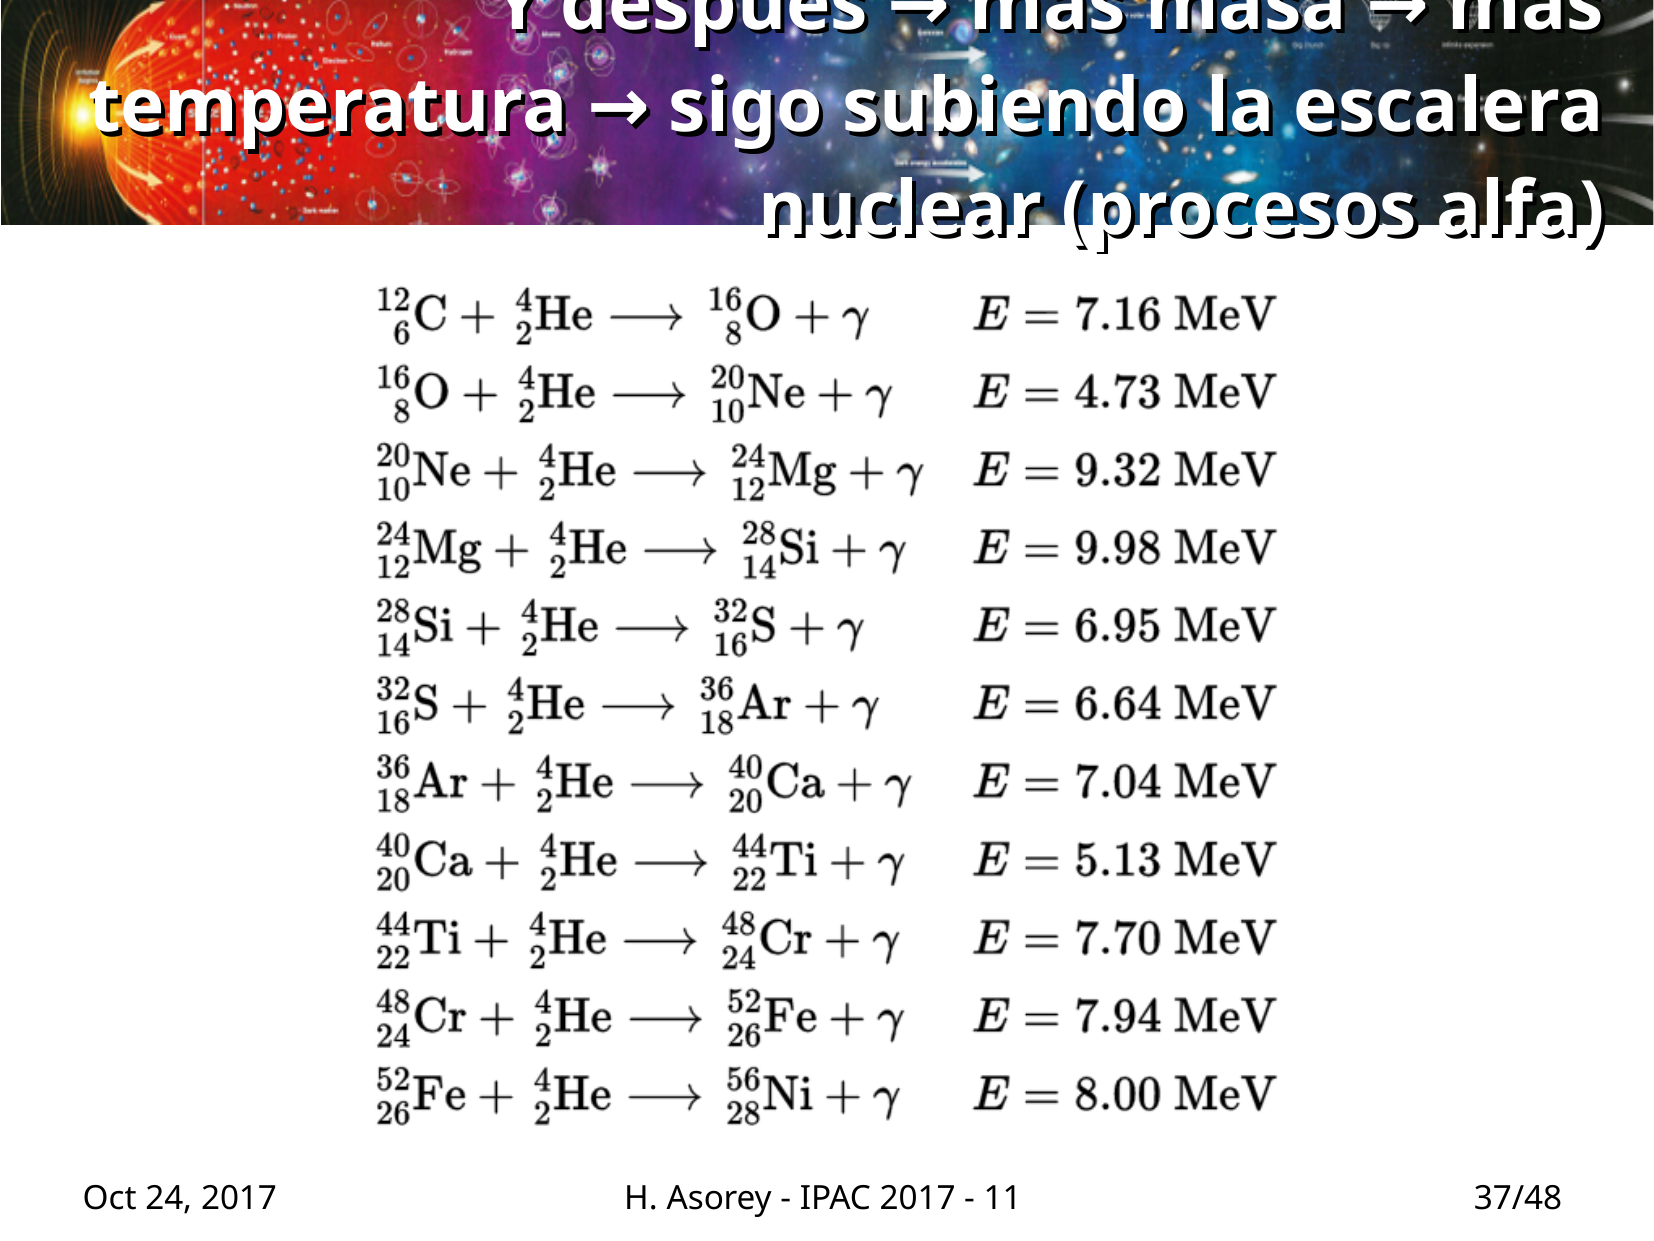

# Y despúes → más masa → más temperatura → sigo subiendo la escalera nuclear (procesos alfa)
Oct 24, 2017
H. Asorey - IPAC 2017 - 11
37